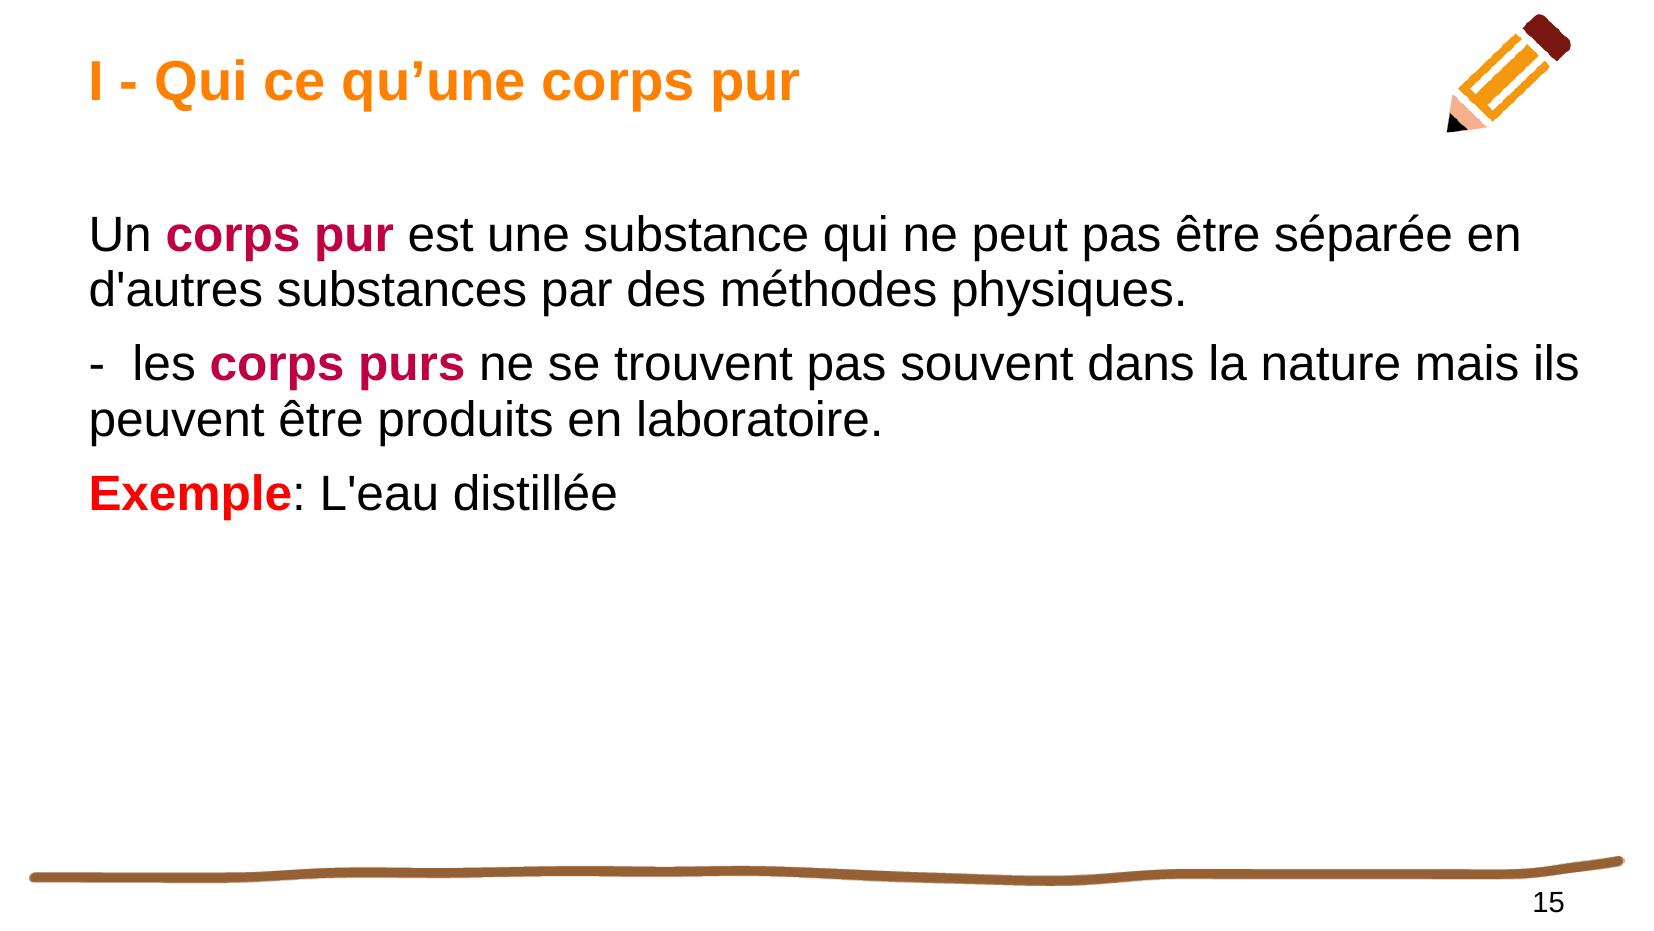

# I - Qui ce qu’une corps pur
Un corps pur est une substance qui ne peut pas être séparée en d'autres substances par des méthodes physiques.
- les corps purs ne se trouvent pas souvent dans la nature mais ils peuvent être produits en laboratoire.
Exemple: L'eau distillée
15